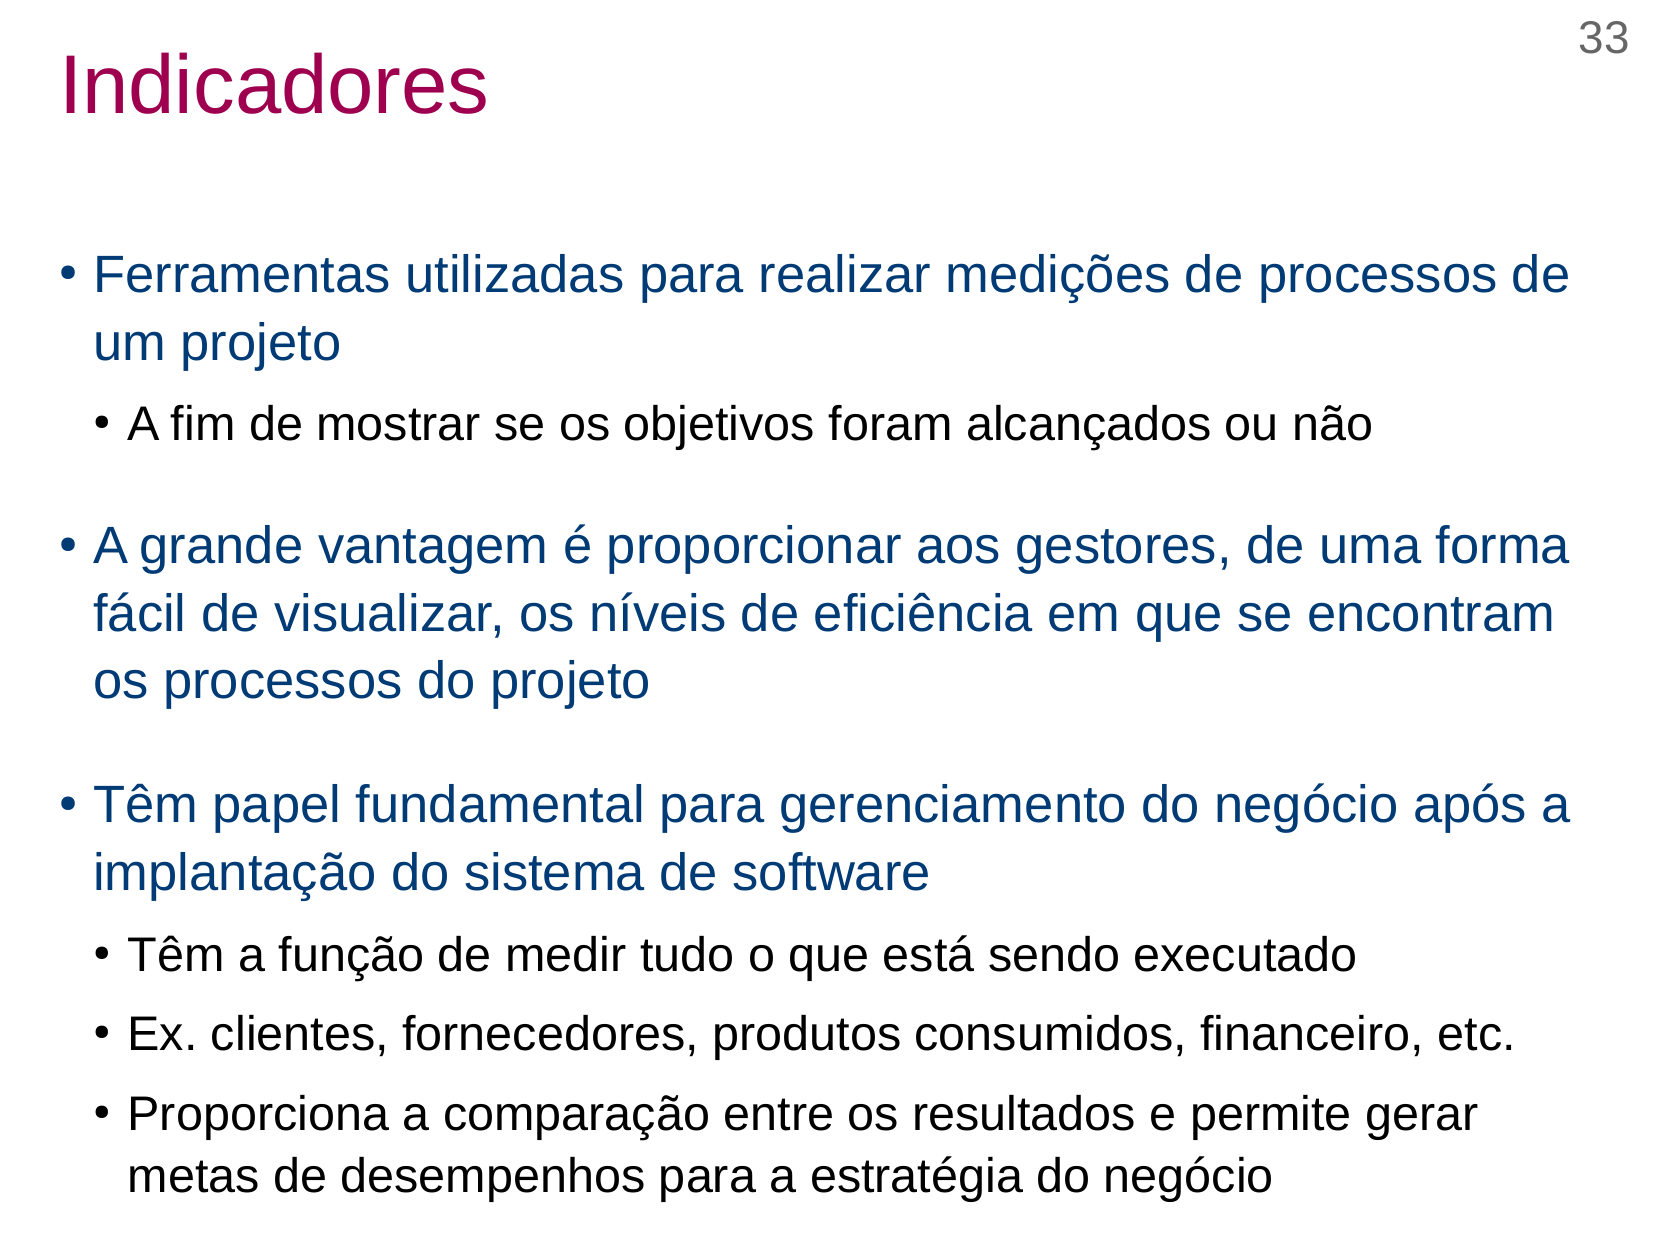

33
# Indicadores
Ferramentas utilizadas para realizar medições de processos de um projeto
A fim de mostrar se os objetivos foram alcançados ou não
A grande vantagem é proporcionar aos gestores, de uma forma fácil de visualizar, os níveis de eficiência em que se encontram os processos do projeto
Têm papel fundamental para gerenciamento do negócio após a implantação do sistema de software
Têm a função de medir tudo o que está sendo executado
Ex. clientes, fornecedores, produtos consumidos, financeiro, etc.
Proporciona a comparação entre os resultados e permite gerar metas de desempenhos para a estratégia do negócio